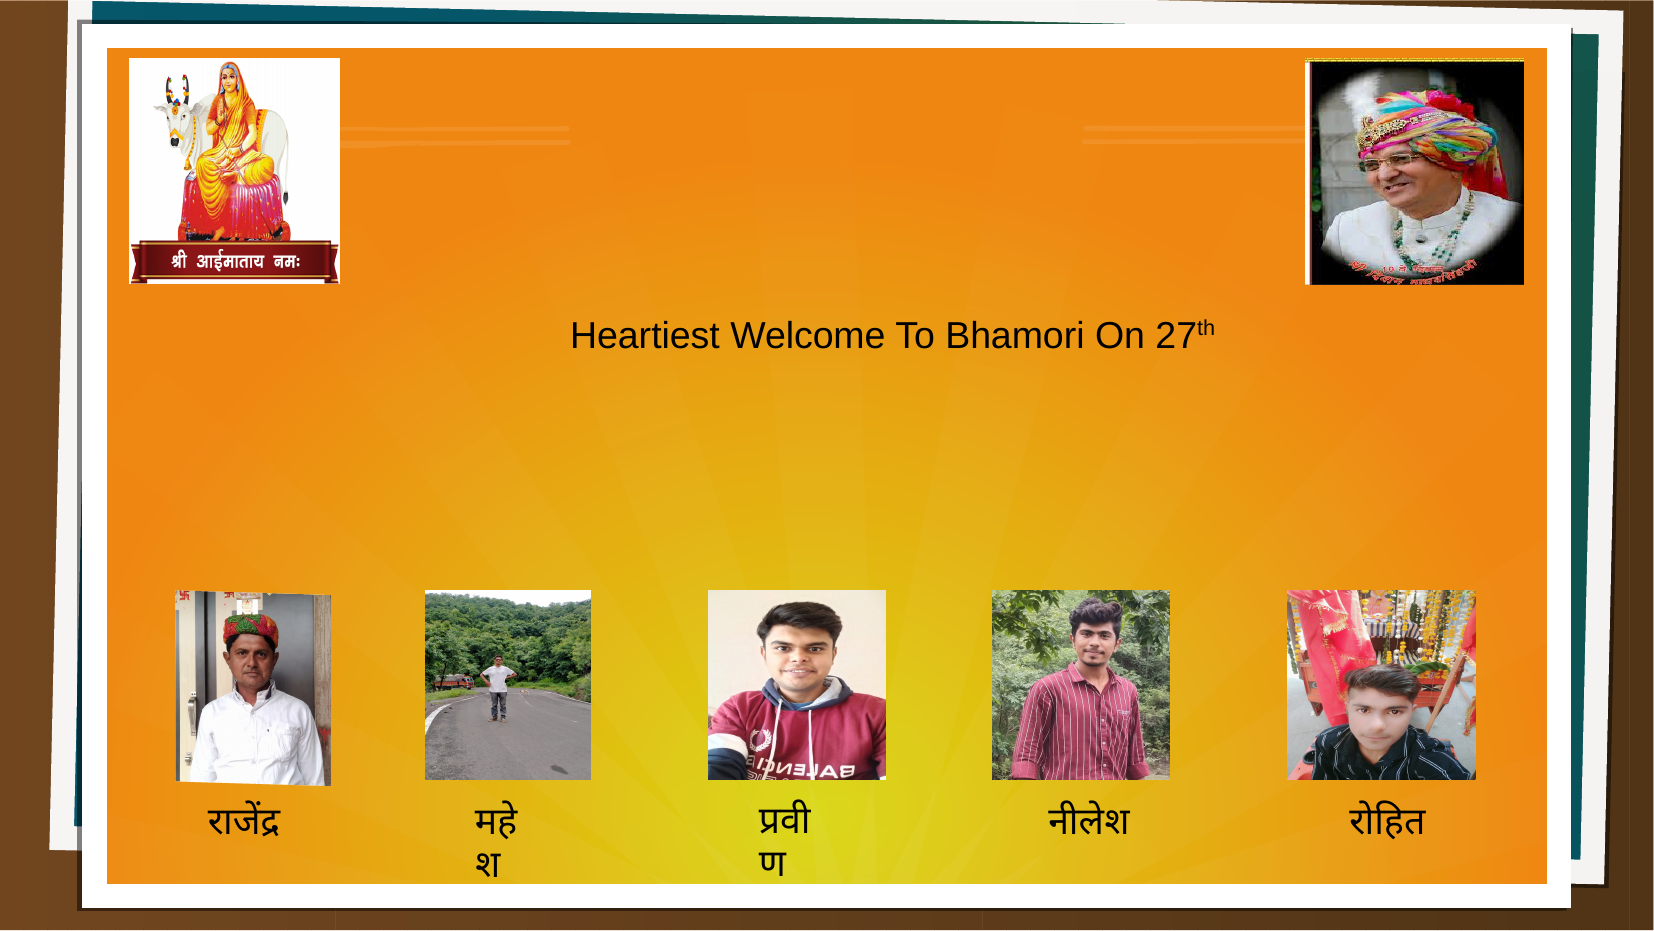

#
Heartiest Welcome To Bhamori On 27th
प्रवीण
राजेंद्र
महेश
नीलेश
रोहित